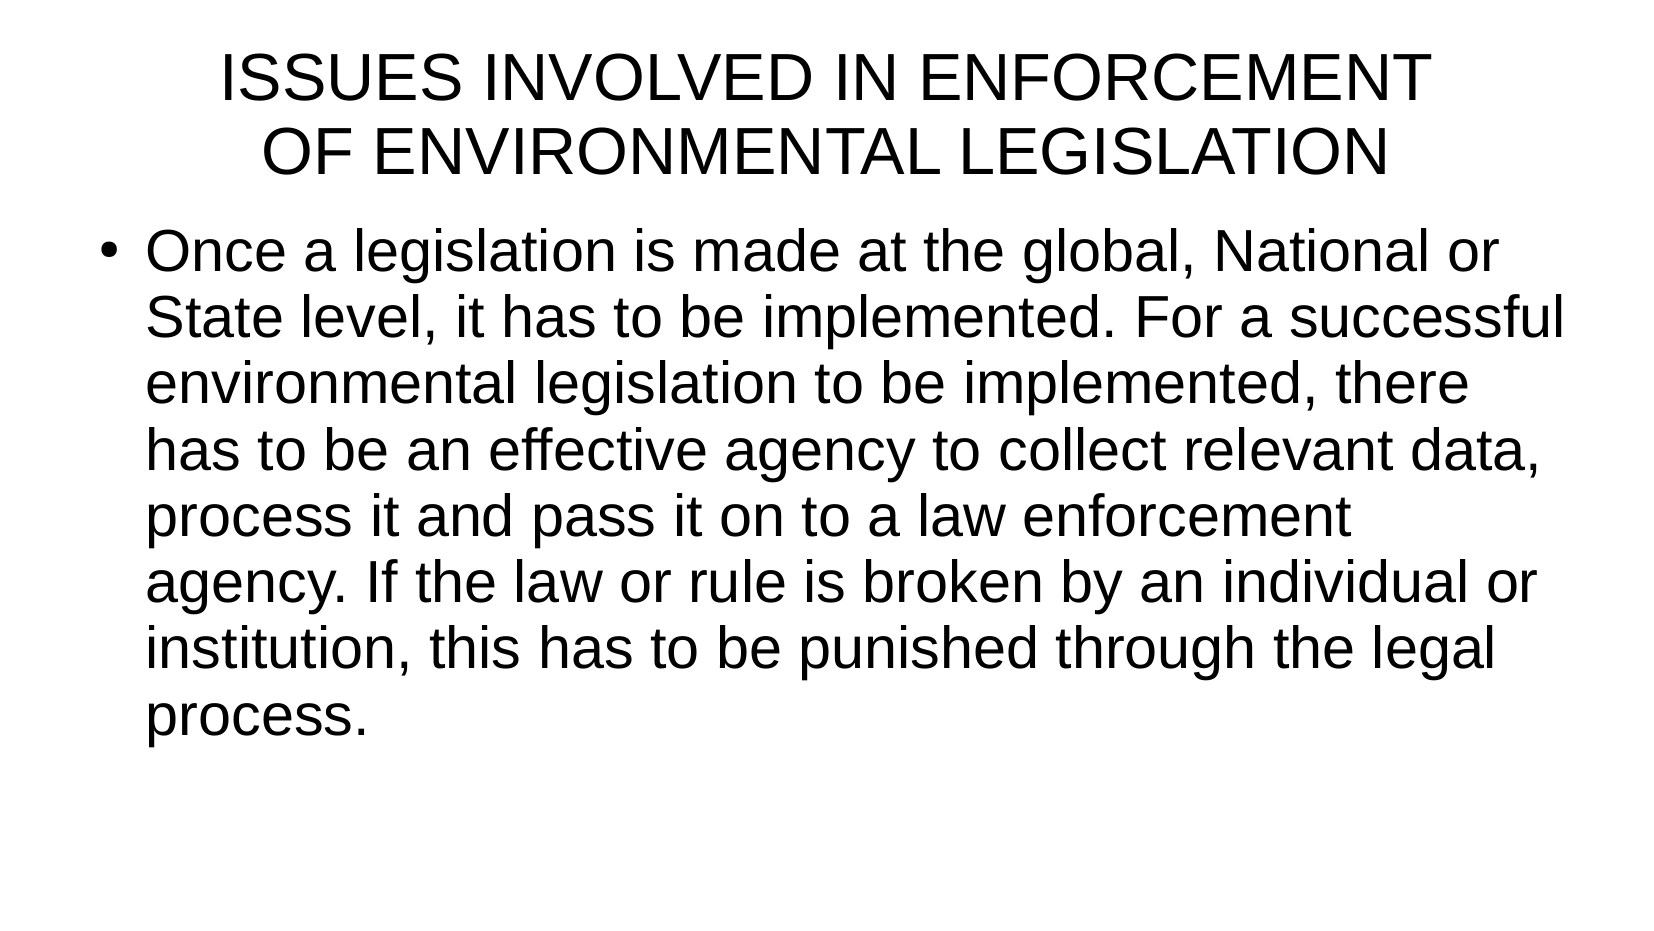

# ISSUES INVOLVED IN ENFORCEMENT OF ENVIRONMENTAL LEGISLATION
Once a legislation is made at the global, National or State level, it has to be implemented. For a successful environmental legislation to be implemented, there has to be an effective agency to collect relevant data, process it and pass it on to a law enforcement agency. If the law or rule is broken by an individual or institution, this has to be punished through the legal process.